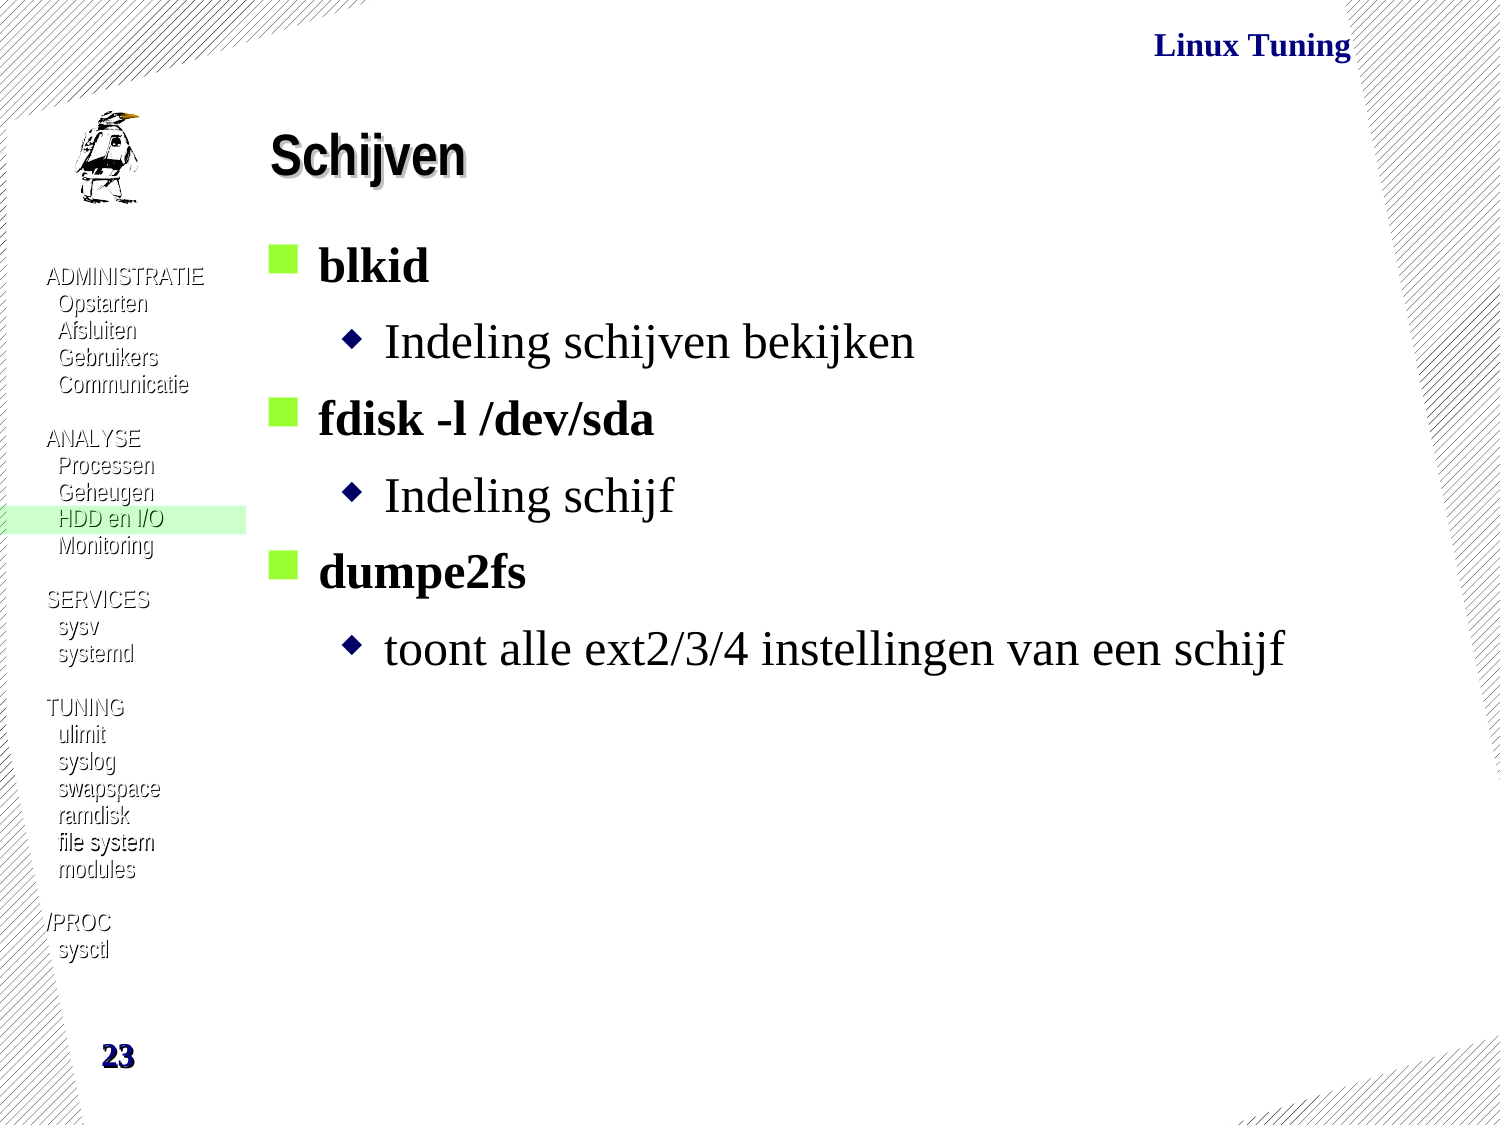

# Schijven
blkid
Indeling schijven bekijken
fdisk -l /dev/sda
Indeling schijf
dumpe2fs
toont alle ext2/3/4 instellingen van een schijf